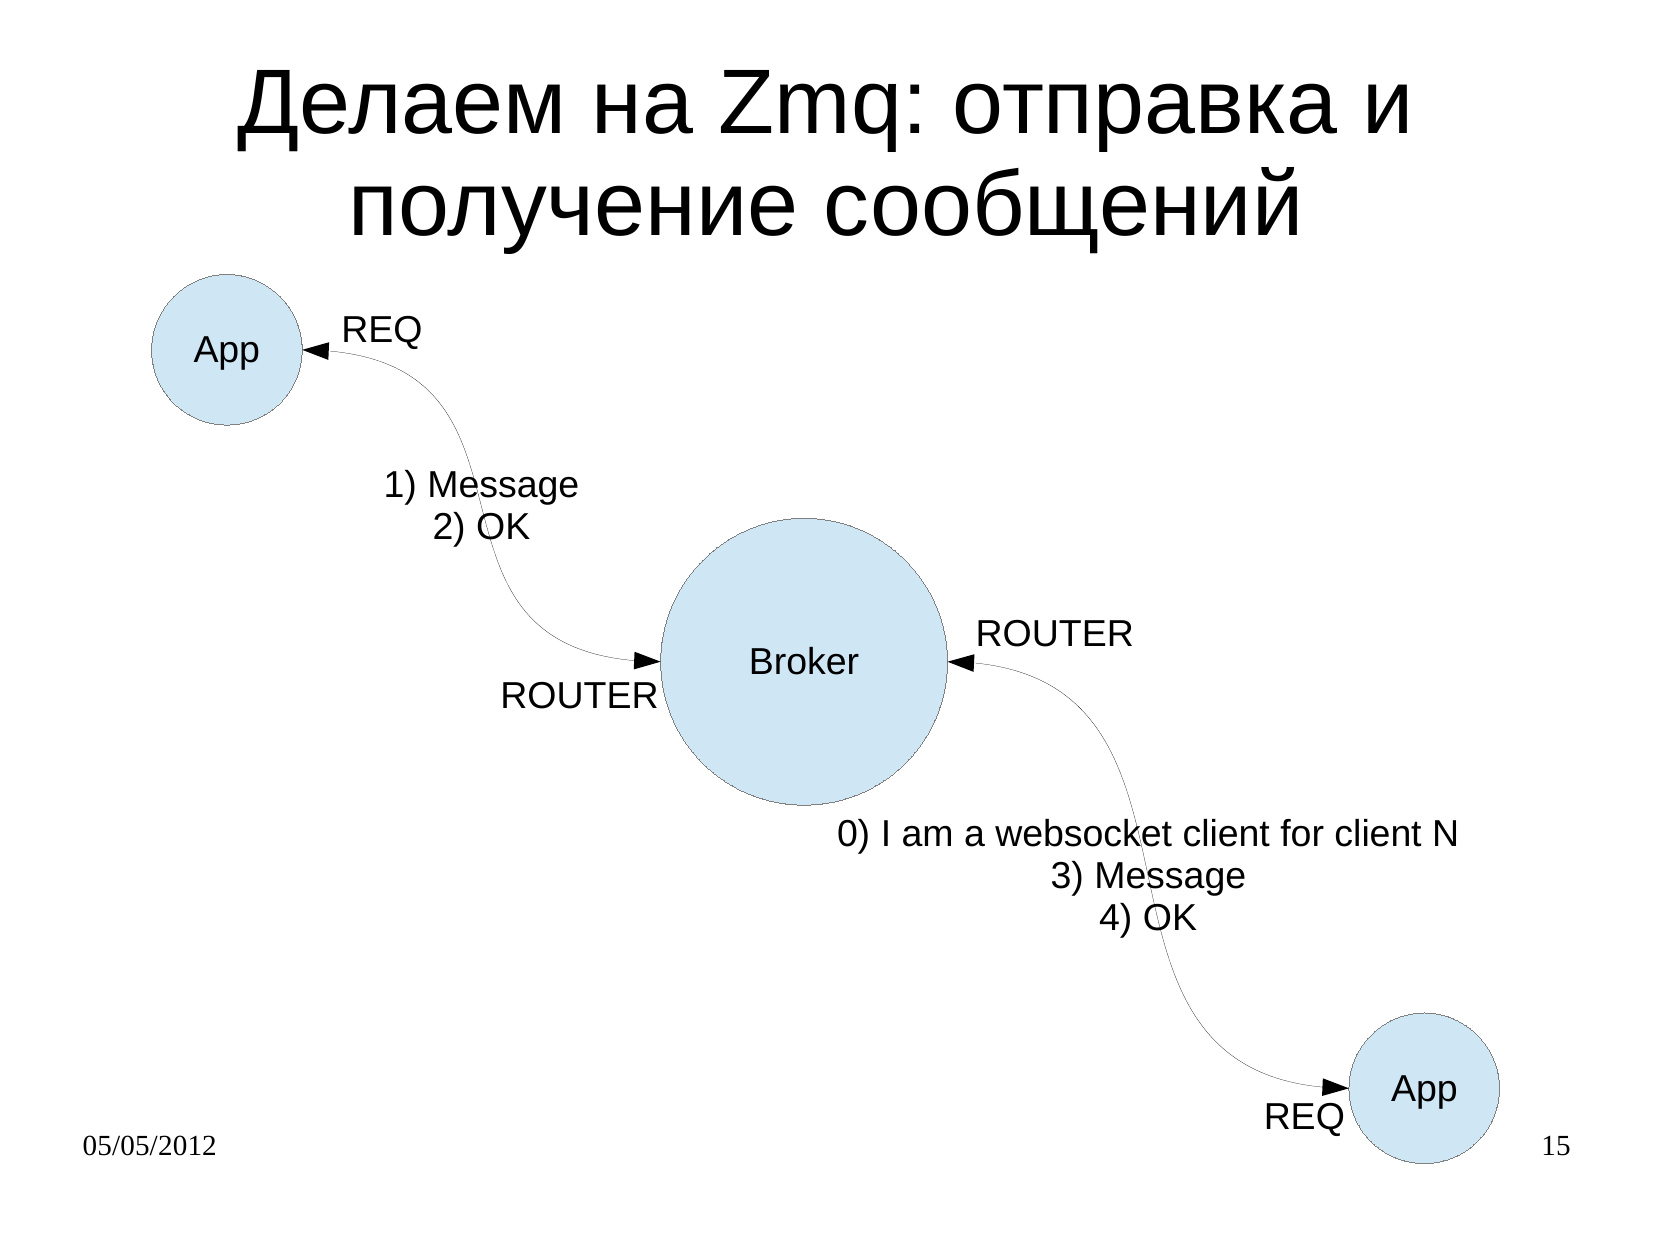

# Делаем на Zmq: отправка и получение сообщений
App
REQ
Broker
ROUTER
ROUTER
App
REQ
05/05/2012
15